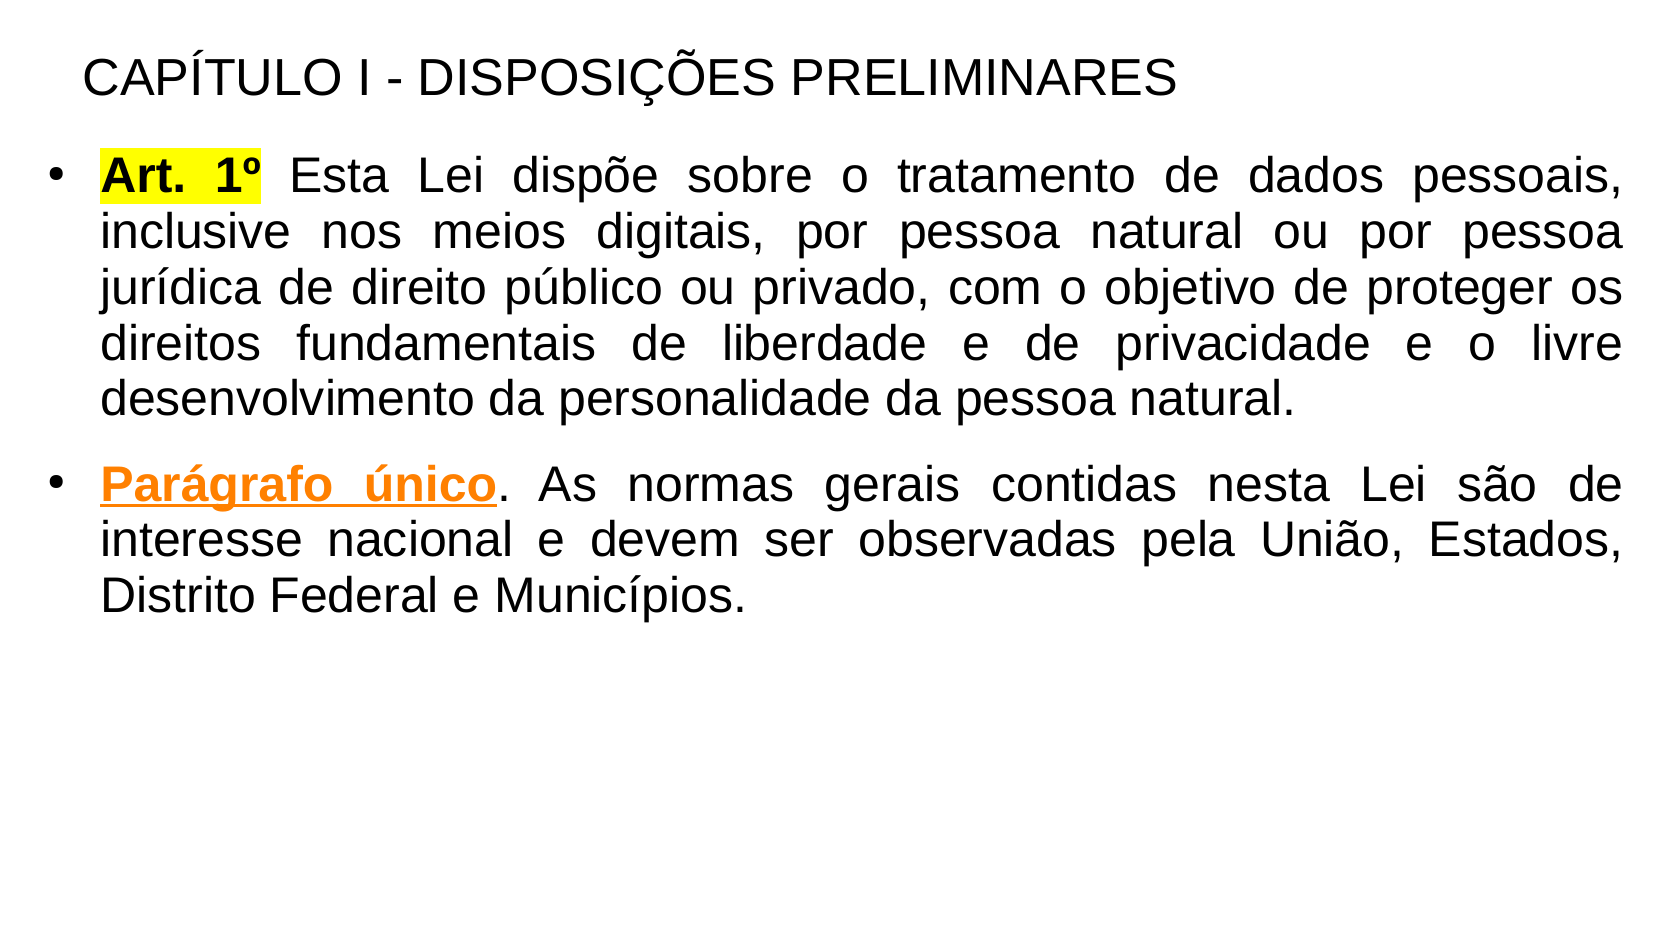

# CAPÍTULO I - DISPOSIÇÕES PRELIMINARES
Art. 1º Esta Lei dispõe sobre o tratamento de dados pessoais, inclusive nos meios digitais, por pessoa natural ou por pessoa jurídica de direito público ou privado, com o objetivo de proteger os direitos fundamentais de liberdade e de privacidade e o livre desenvolvimento da personalidade da pessoa natural.
Parágrafo único. As normas gerais contidas nesta Lei são de interesse nacional e devem ser observadas pela União, Estados, Distrito Federal e Municípios.